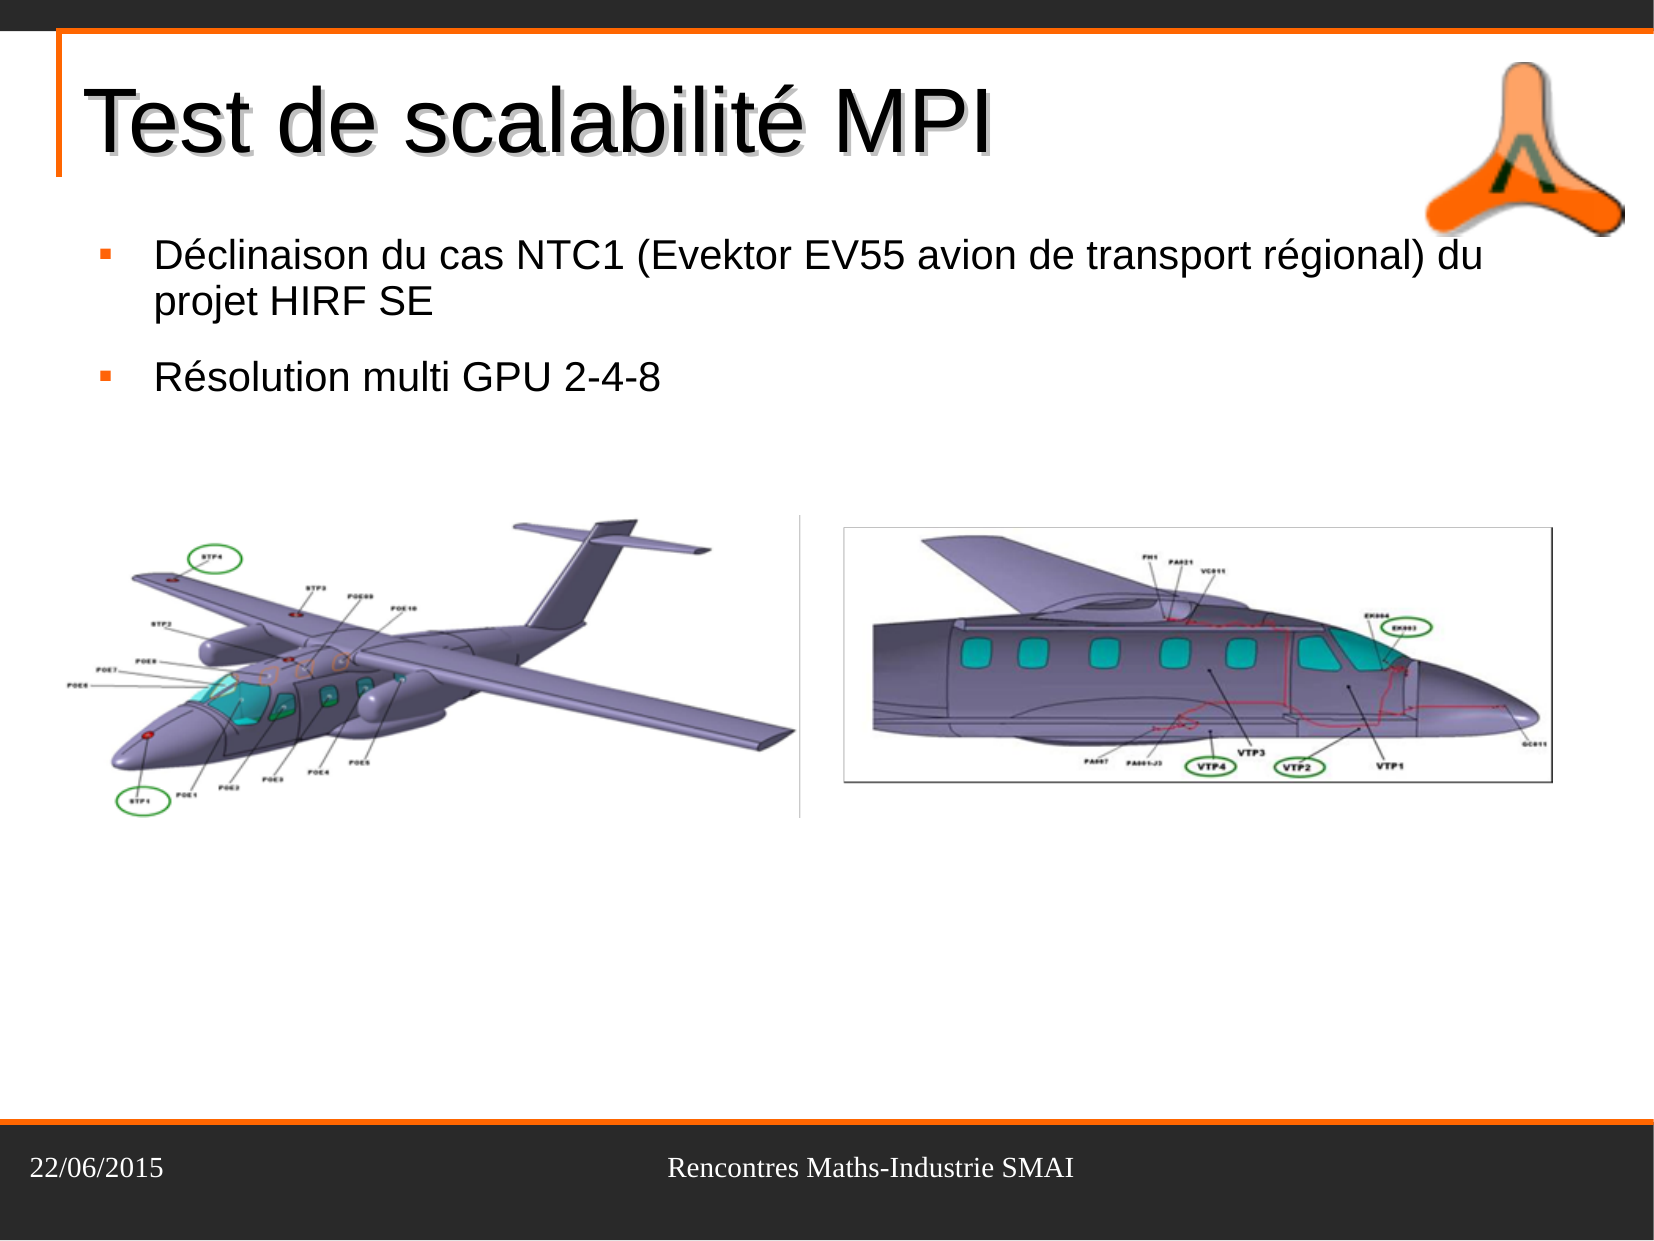

# Test de scalabilité MPI
Déclinaison du cas NTC1 (Evektor EV55 avion de transport régional) du projet HIRF SE
Résolution multi GPU 2-4-8
22/06/2015
Rencontres Maths-Industrie SMAI